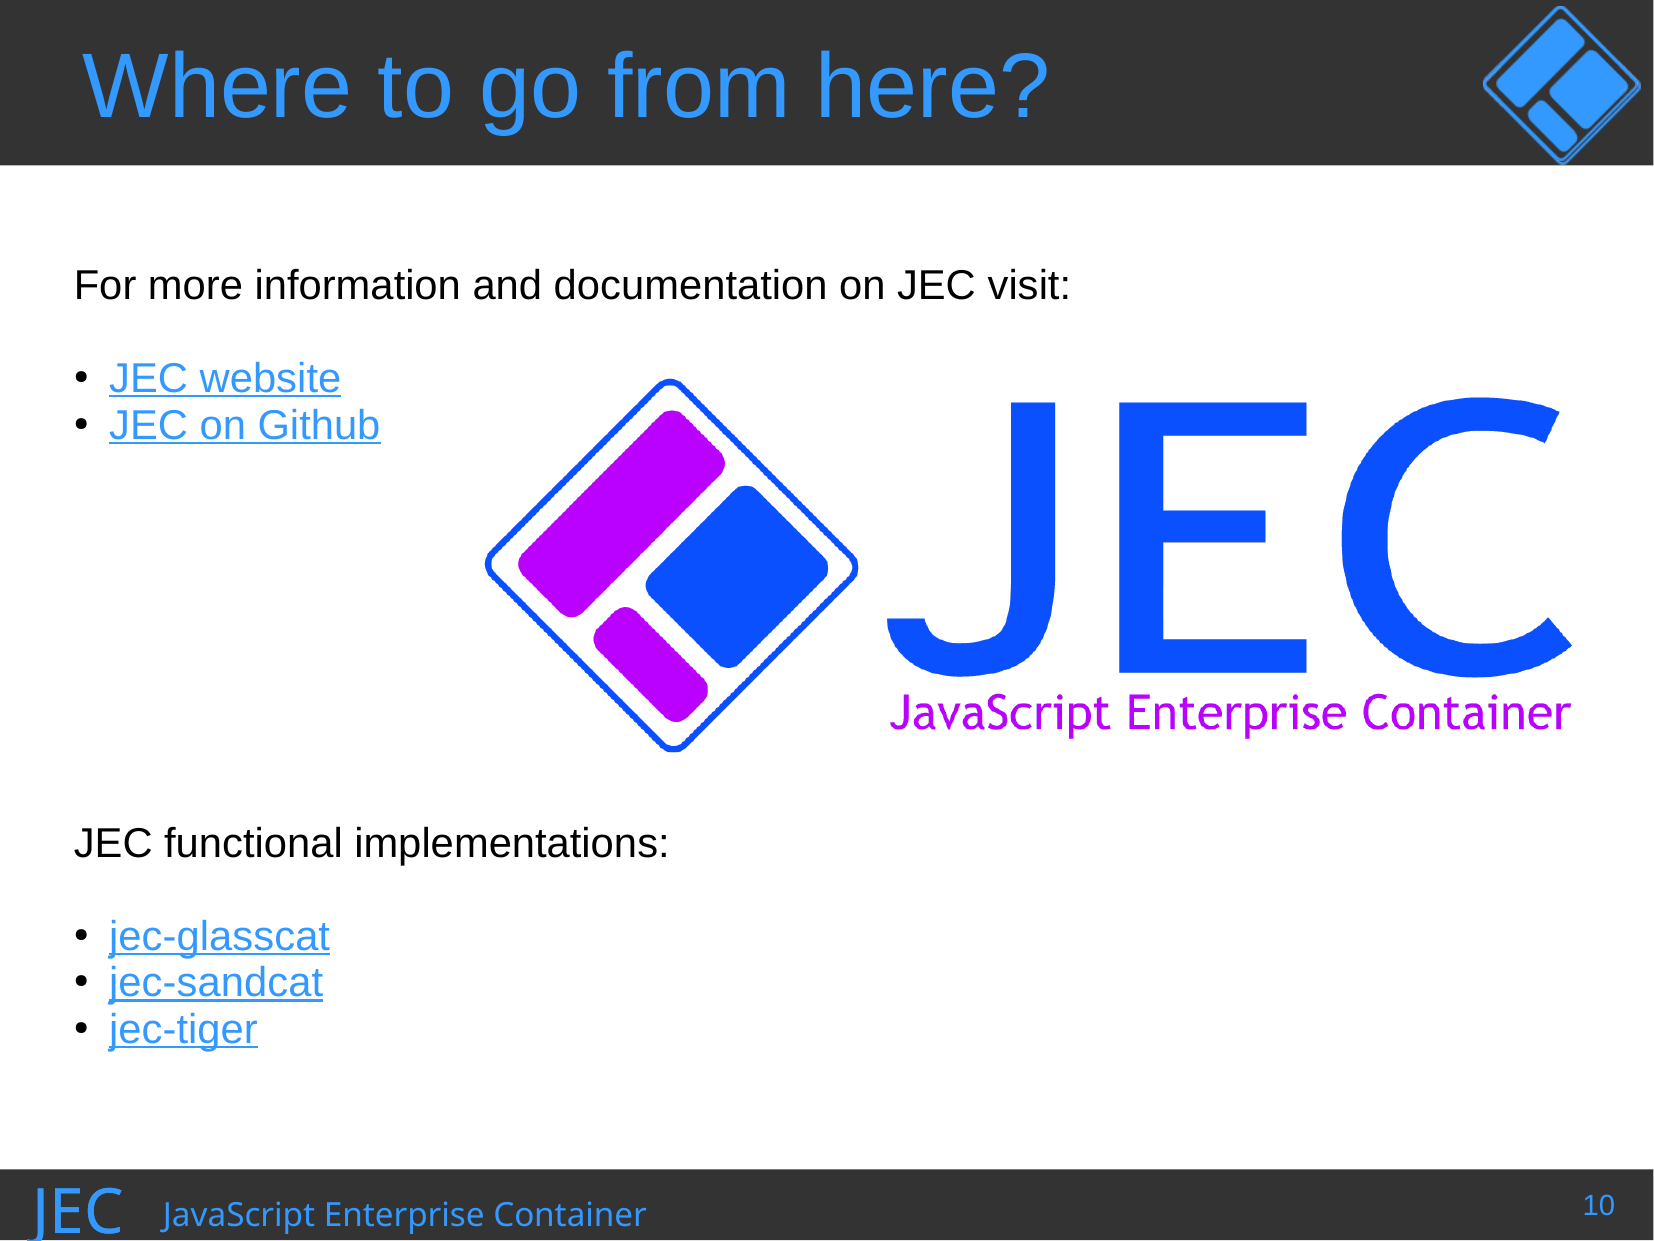

# Where to go from here?
For more information and documentation on JEC visit:
JEC website
JEC on Github
JEC functional implementations:
jec-glasscat
jec-sandcat
jec-tiger
JEC
JEC
10
JavaScript Enterprise Container